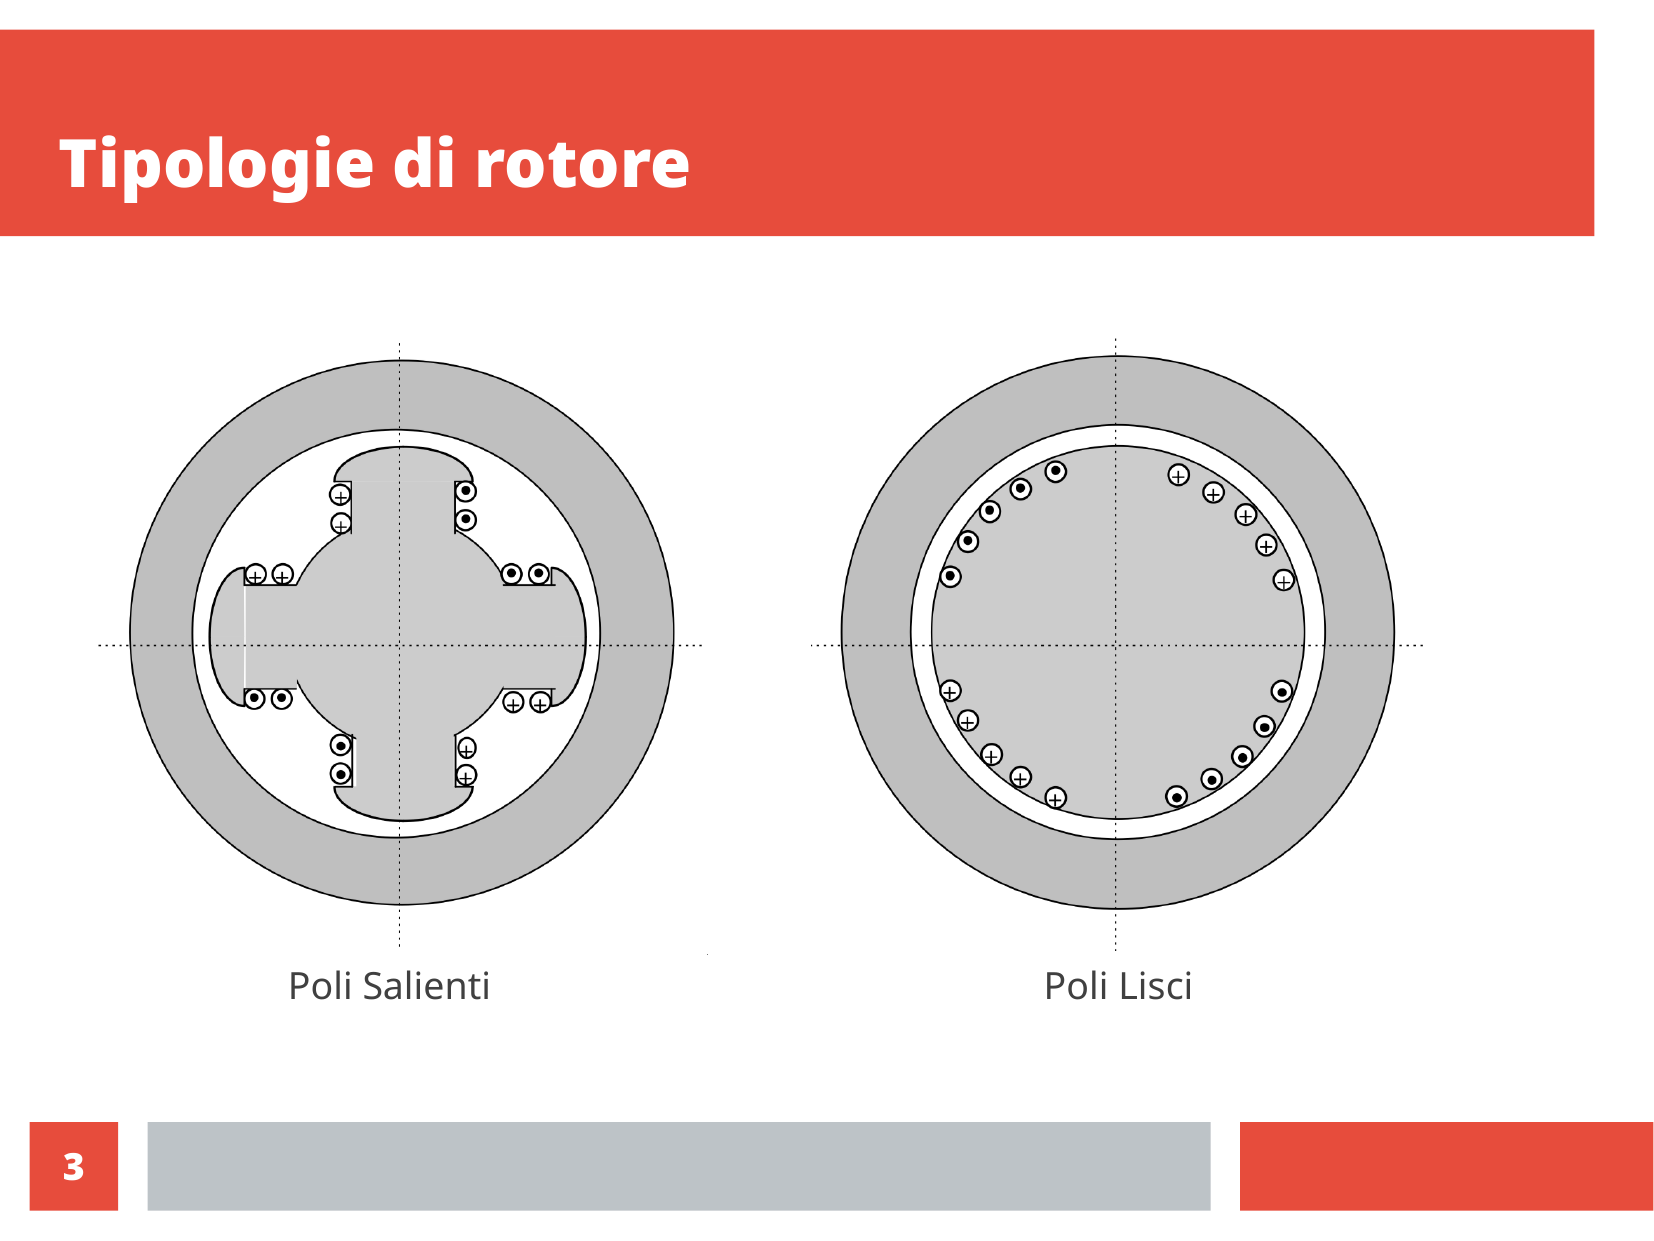

# Tipologie di rotore
Poli Salienti
Poli Lisci
3